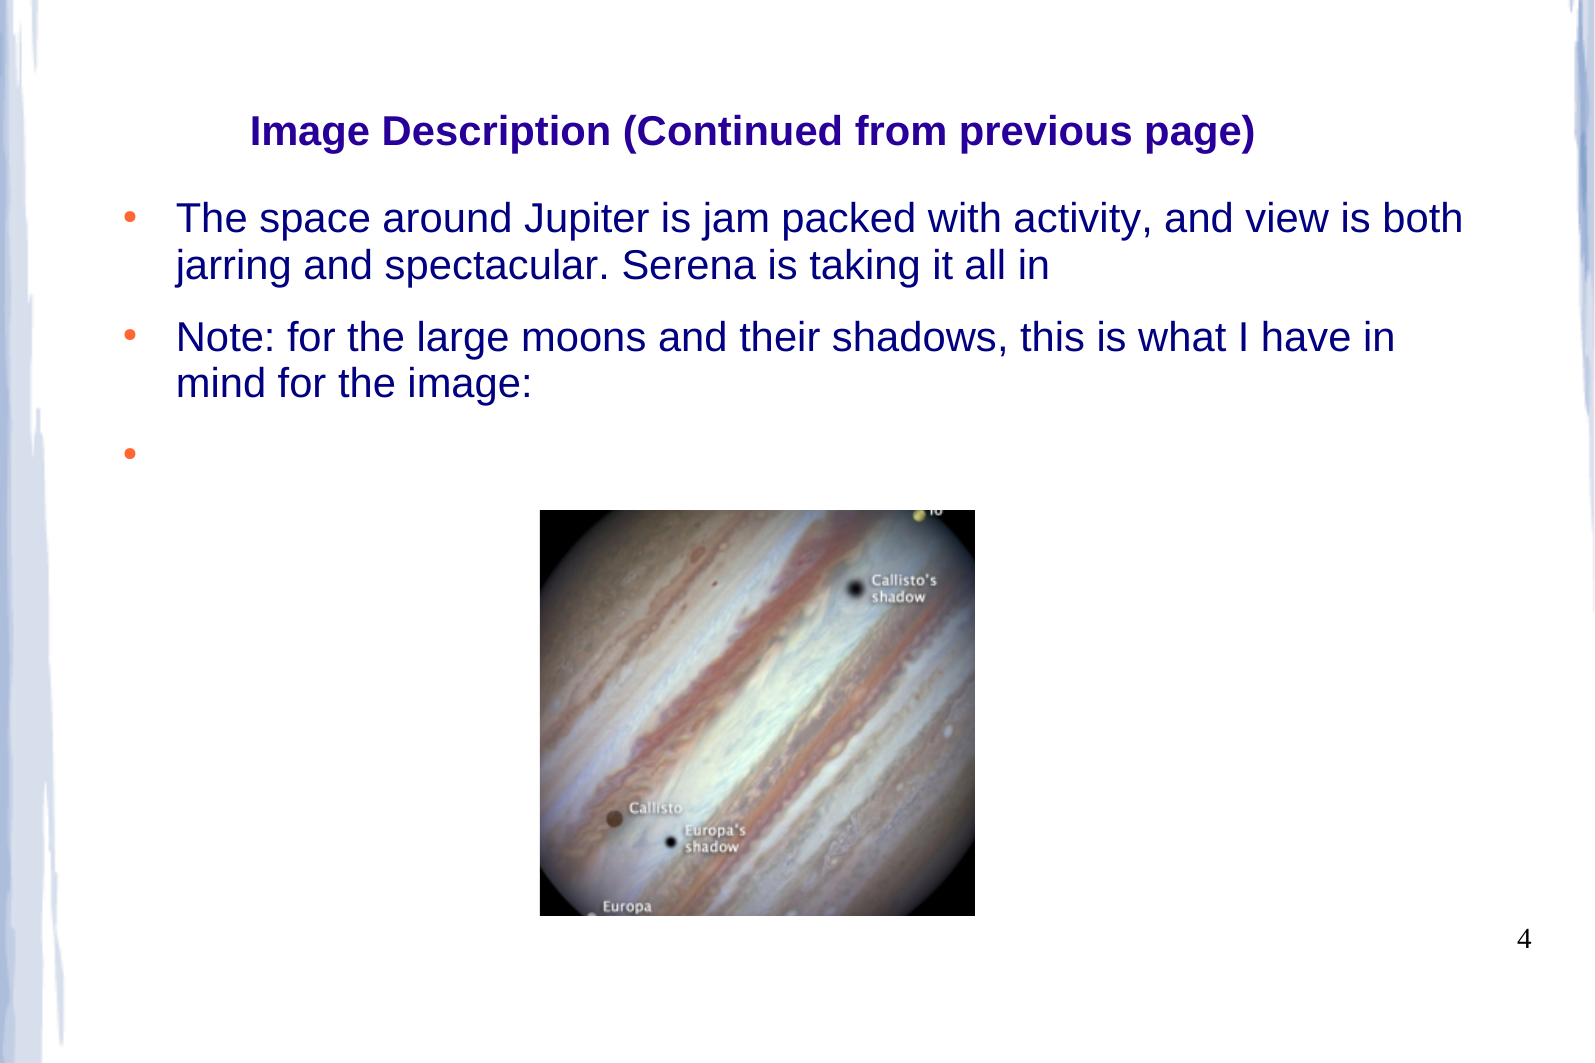

# Image Description (Continued from previous page)
The space around Jupiter is jam packed with activity, and view is both jarring and spectacular. Serena is taking it all in
Note: for the large moons and their shadows, this is what I have in mind for the image:
4